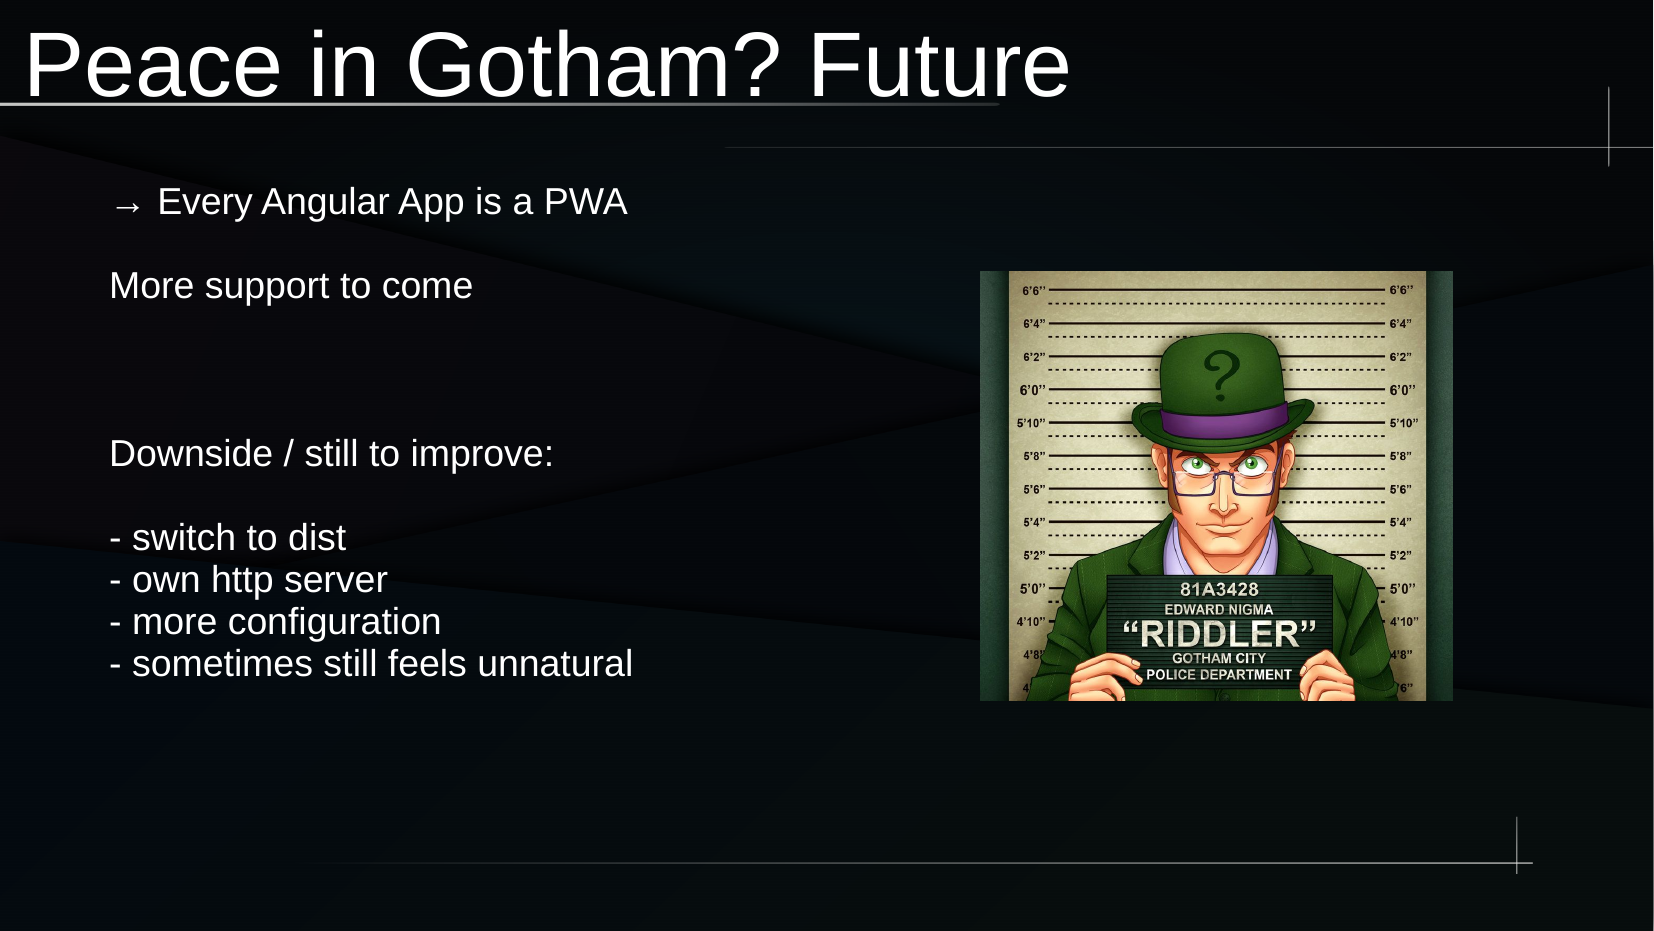

# Peace in Gotham? Future
→ Every Angular App is a PWA
More support to come
Downside / still to improve:
- switch to dist
- own http server
- more configuration
- sometimes still feels unnatural